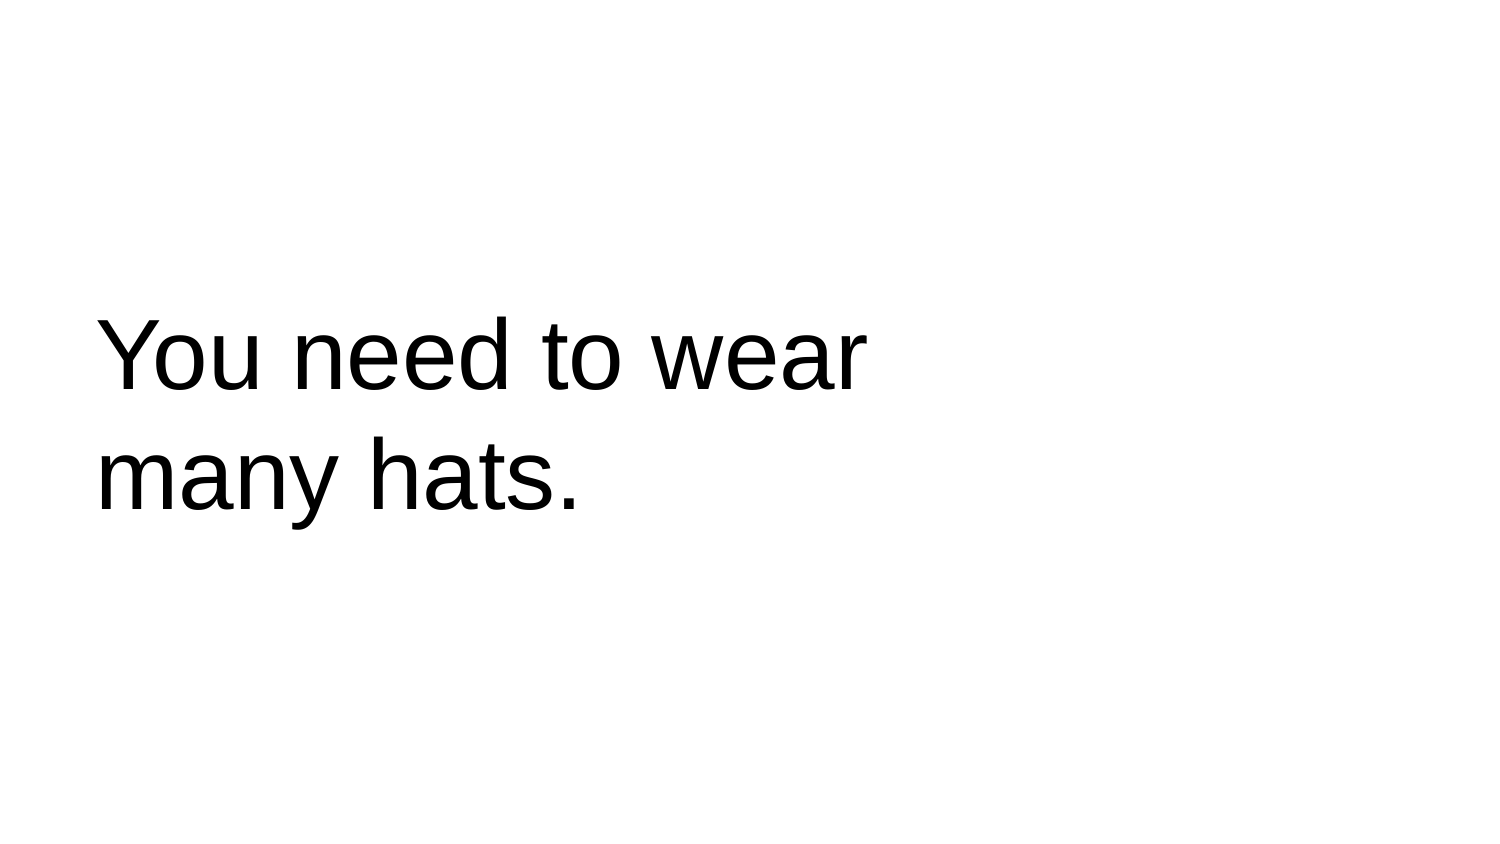

# You need to wear many hats.